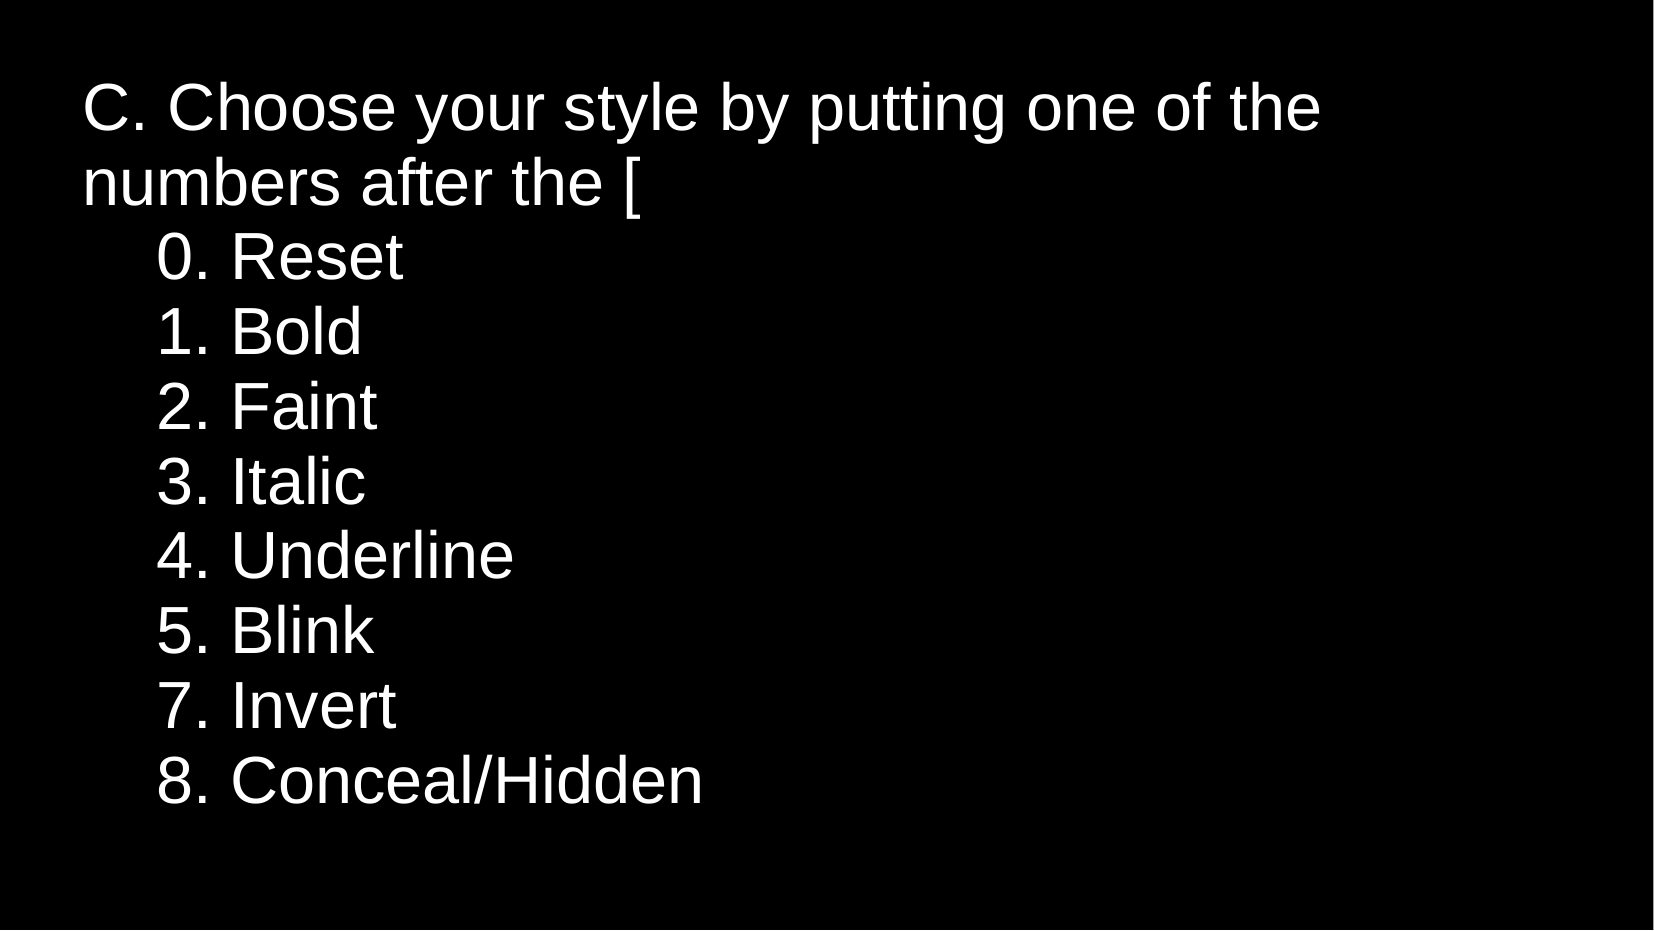

# C. Choose your style by putting one of the numbers after the [
	0. Reset
	1. Bold
	2. Faint
	3. Italic
	4. Underline
	5. Blink
	7. Invert
	8. Conceal/Hidden